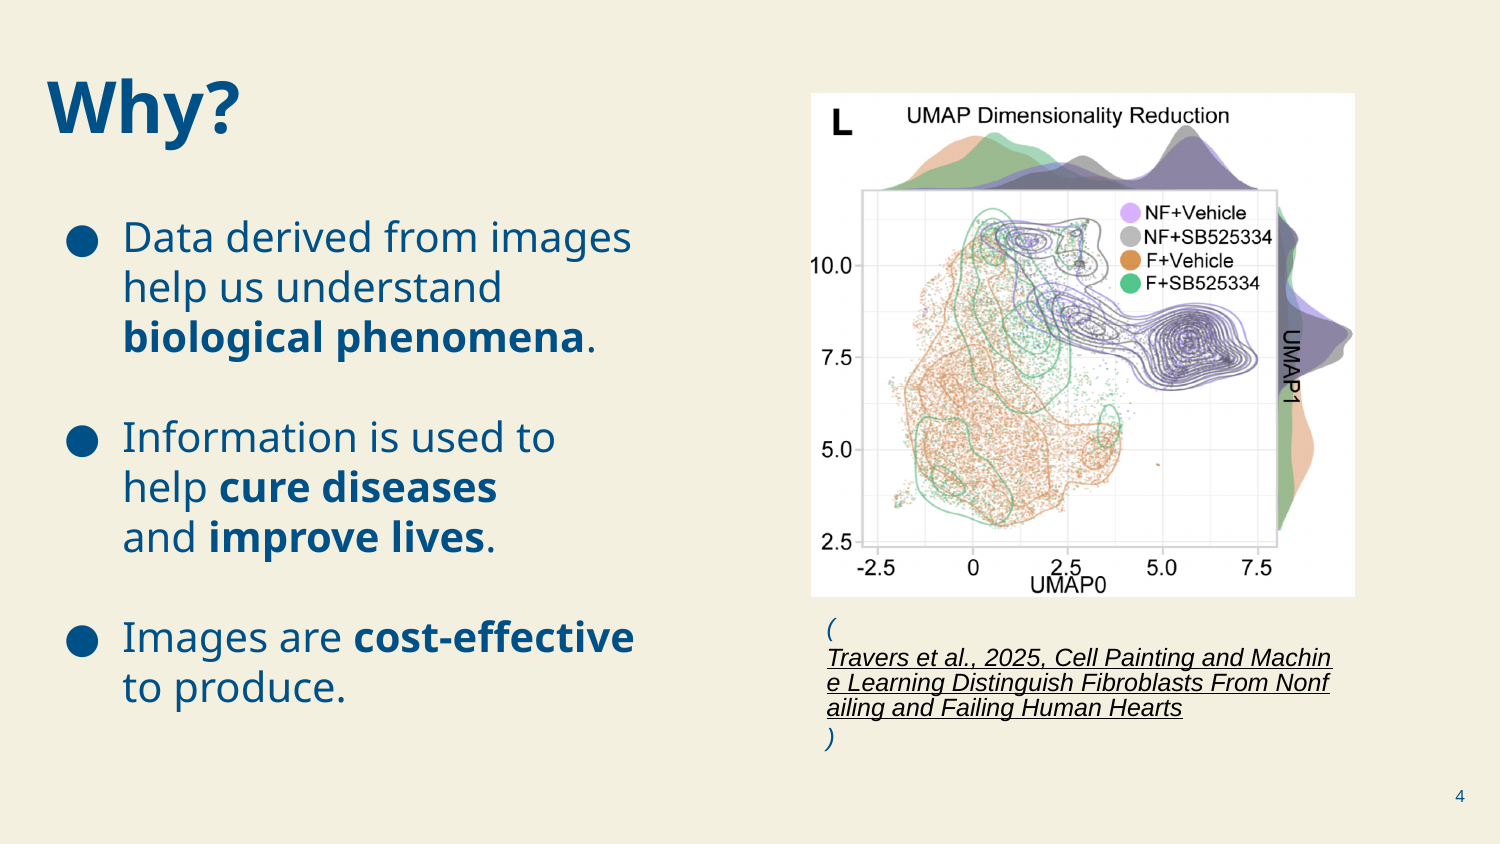

# Why?
Data derived from images
help us understand
biological phenomena.
Information is used to
help cure diseases
and improve lives.
Images are cost-effective
to produce.
(Travers et al., 2025, Cell Painting and Machine Learning Distinguish Fibroblasts From Nonfailing and Failing Human Hearts)